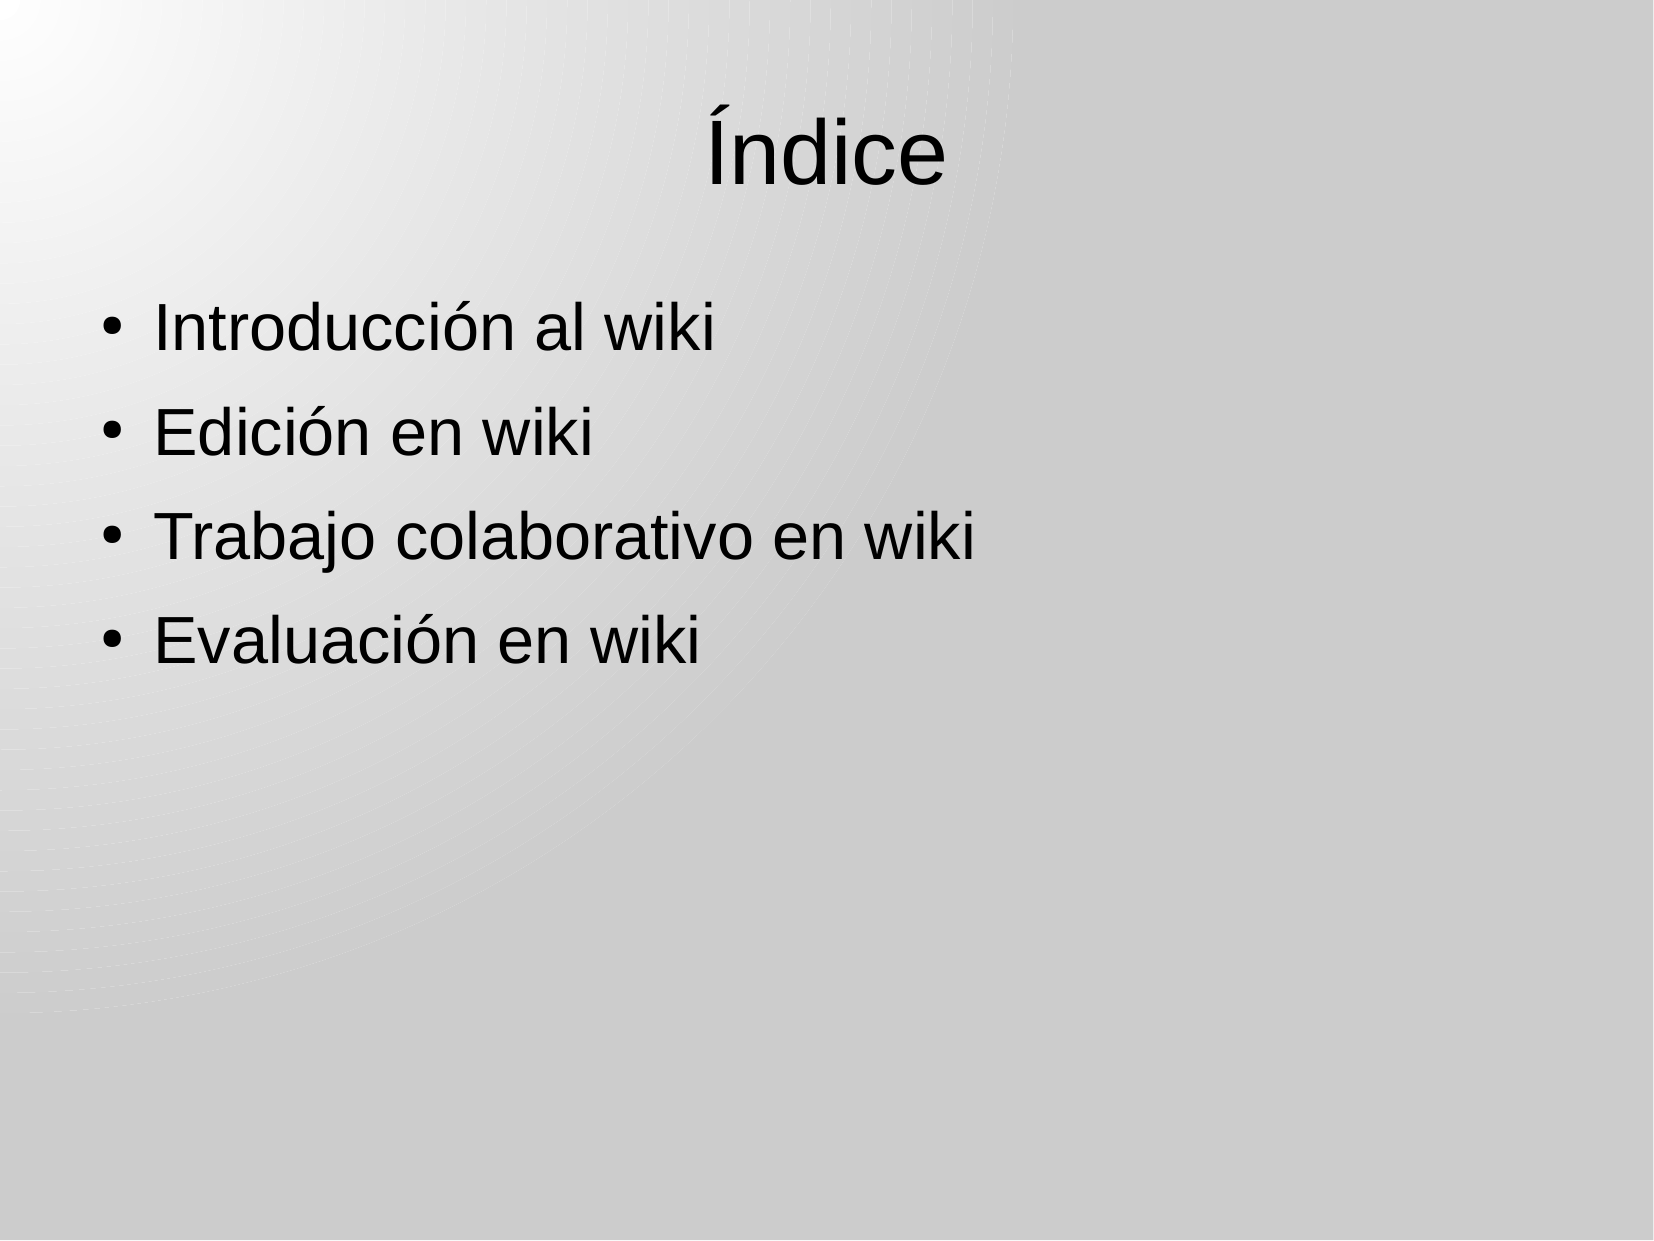

# Índice
Introducción al wiki
Edición en wiki
Trabajo colaborativo en wiki
Evaluación en wiki